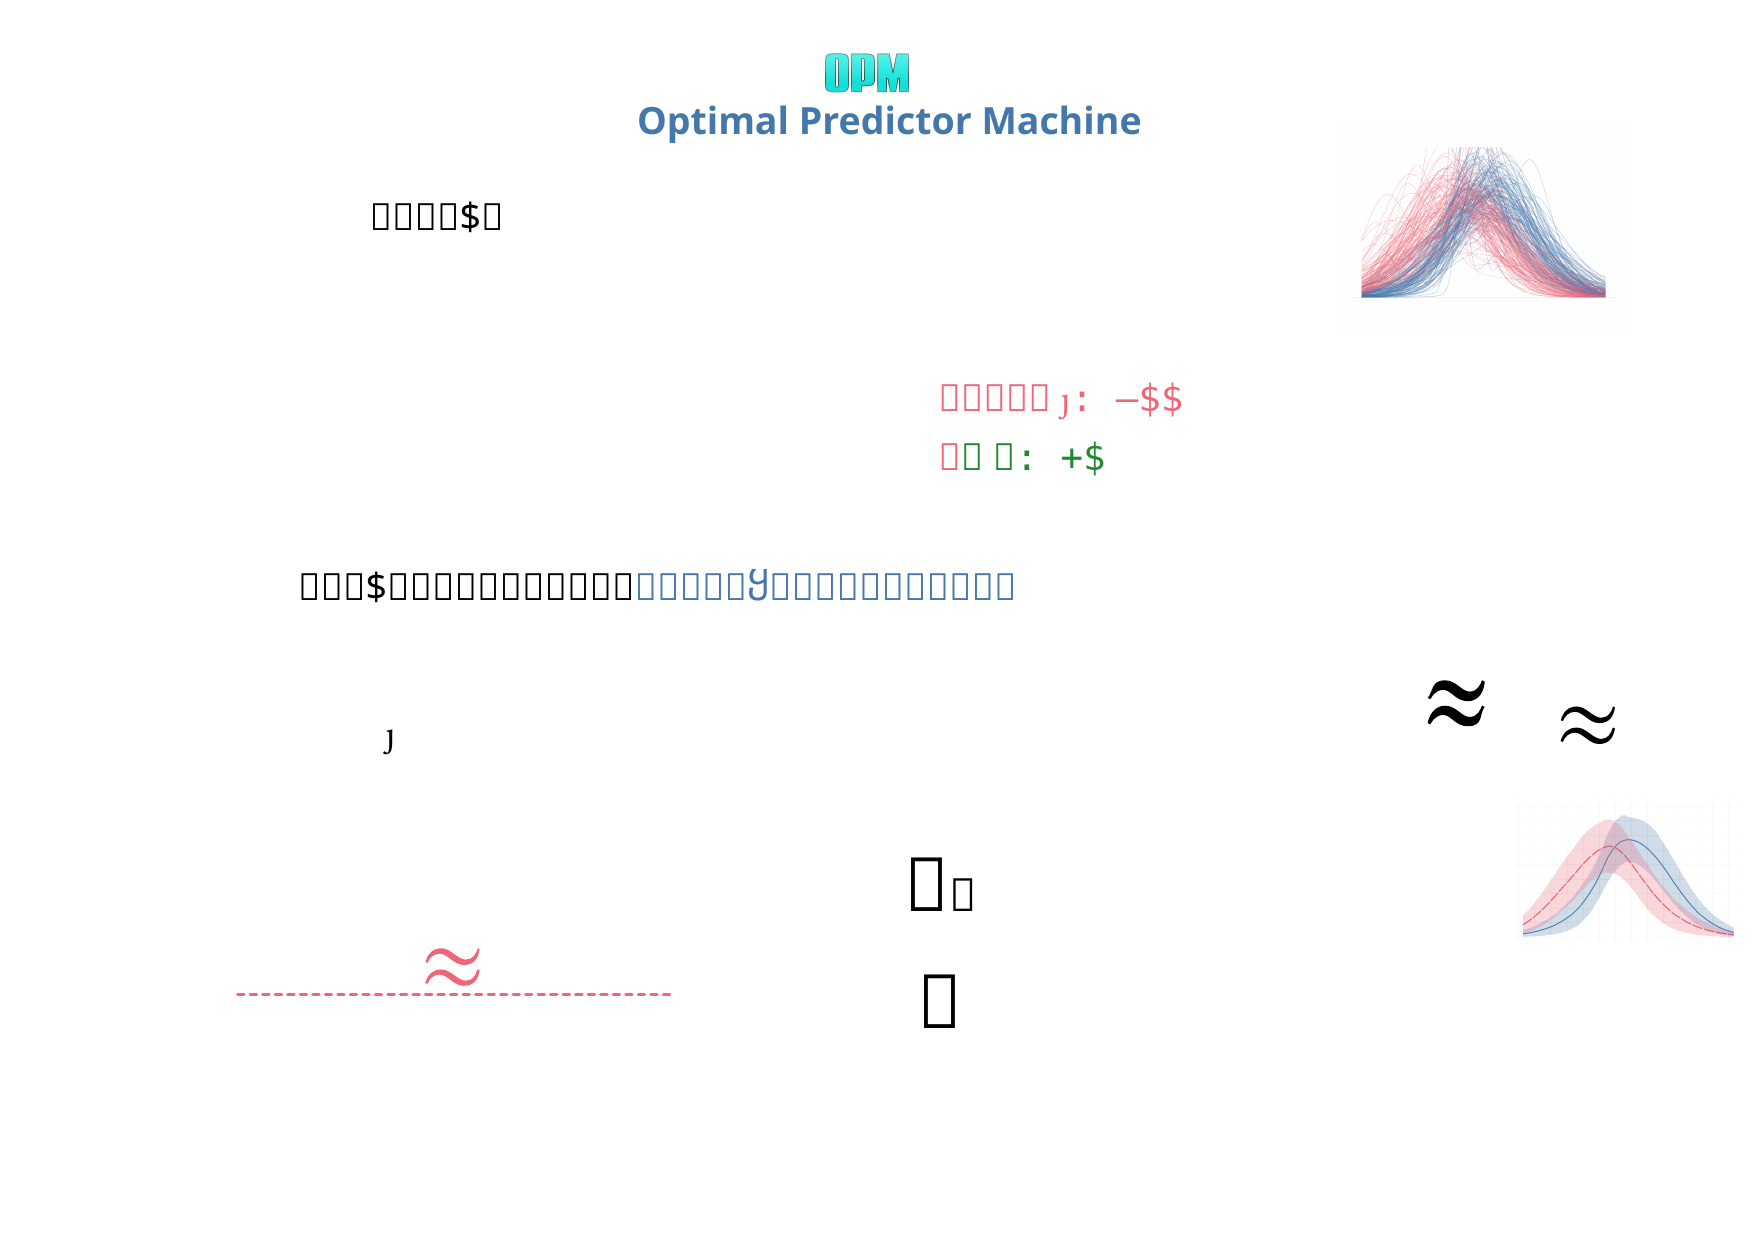

Optimal Predictor Machine
$
 : –$$
 : +$
$


